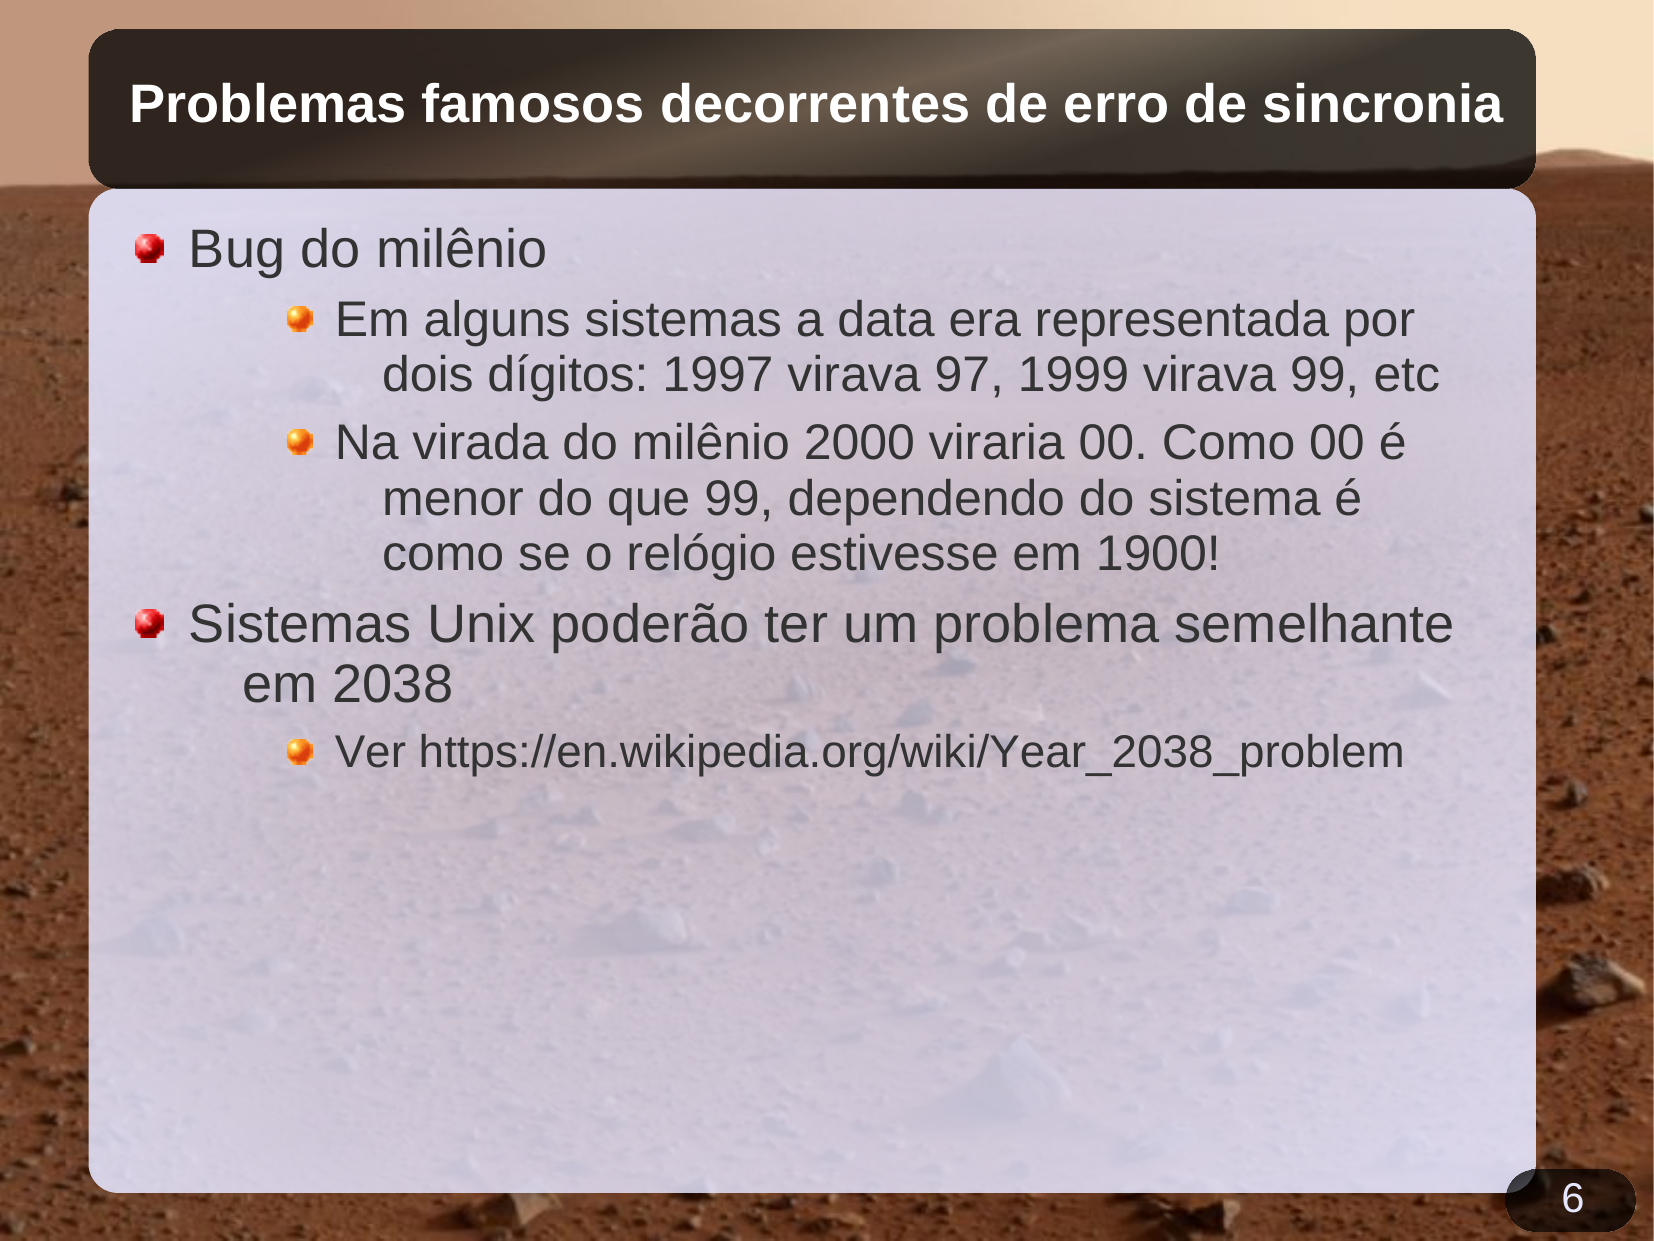

# Problemas famosos decorrentes de erro de sincronia
Bug do milênio
Em alguns sistemas a data era representada por dois dígitos: 1997 virava 97, 1999 virava 99, etc
Na virada do milênio 2000 viraria 00. Como 00 é menor do que 99, dependendo do sistema é como se o relógio estivesse em 1900!
Sistemas Unix poderão ter um problema semelhante em 2038
Ver https://en.wikipedia.org/wiki/Year_2038_problem